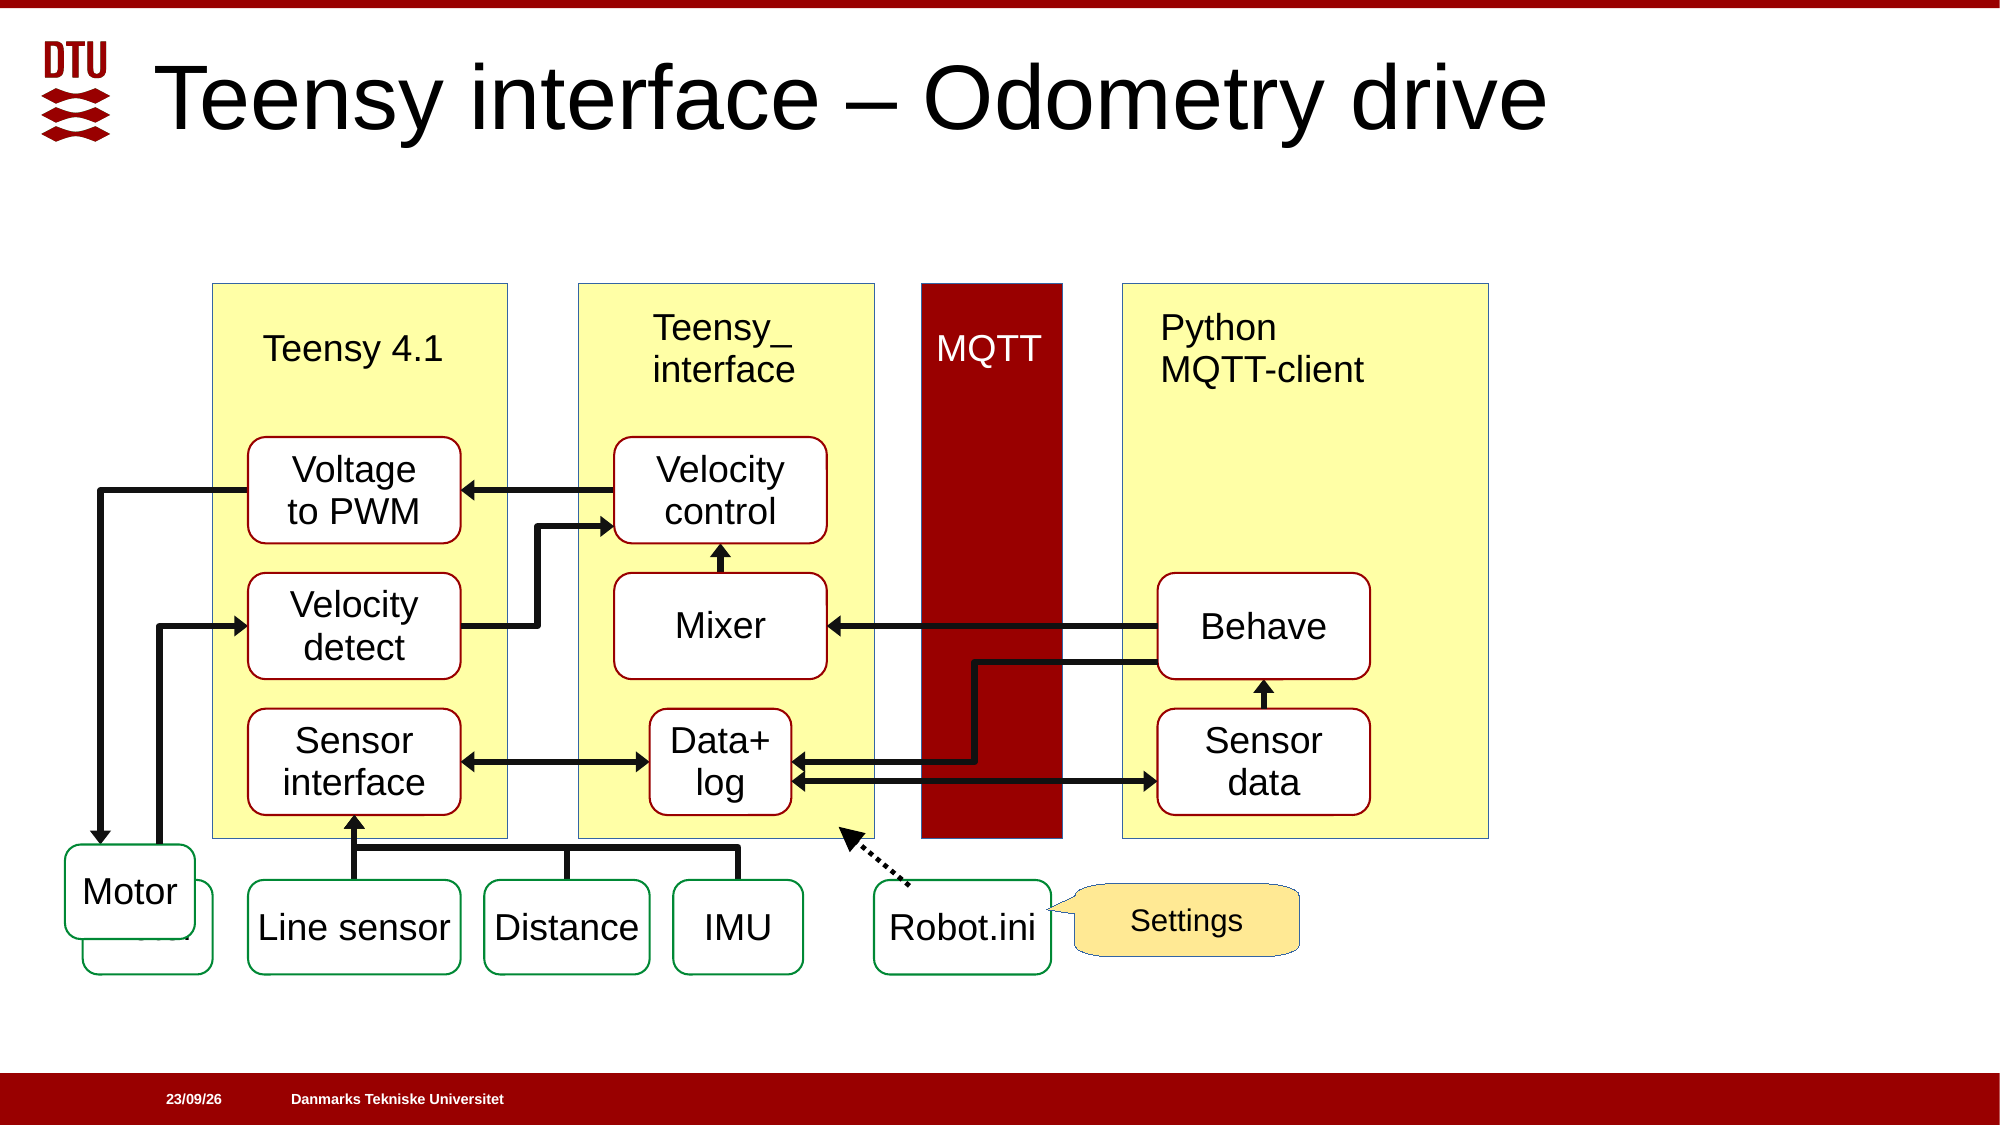

# Teensy interface – Odometry drive
Teensy_
interface
Python
MQTT-client
Teensy 4.1
MQTT
Voltage
to PWM
Velocity
control
Velocity
detect
Mixer
Behave
Sensor
interface
Sensor
data
Data+
log
Motor
Motor
Line sensor
Distance
IMU
Robot.ini
Settings